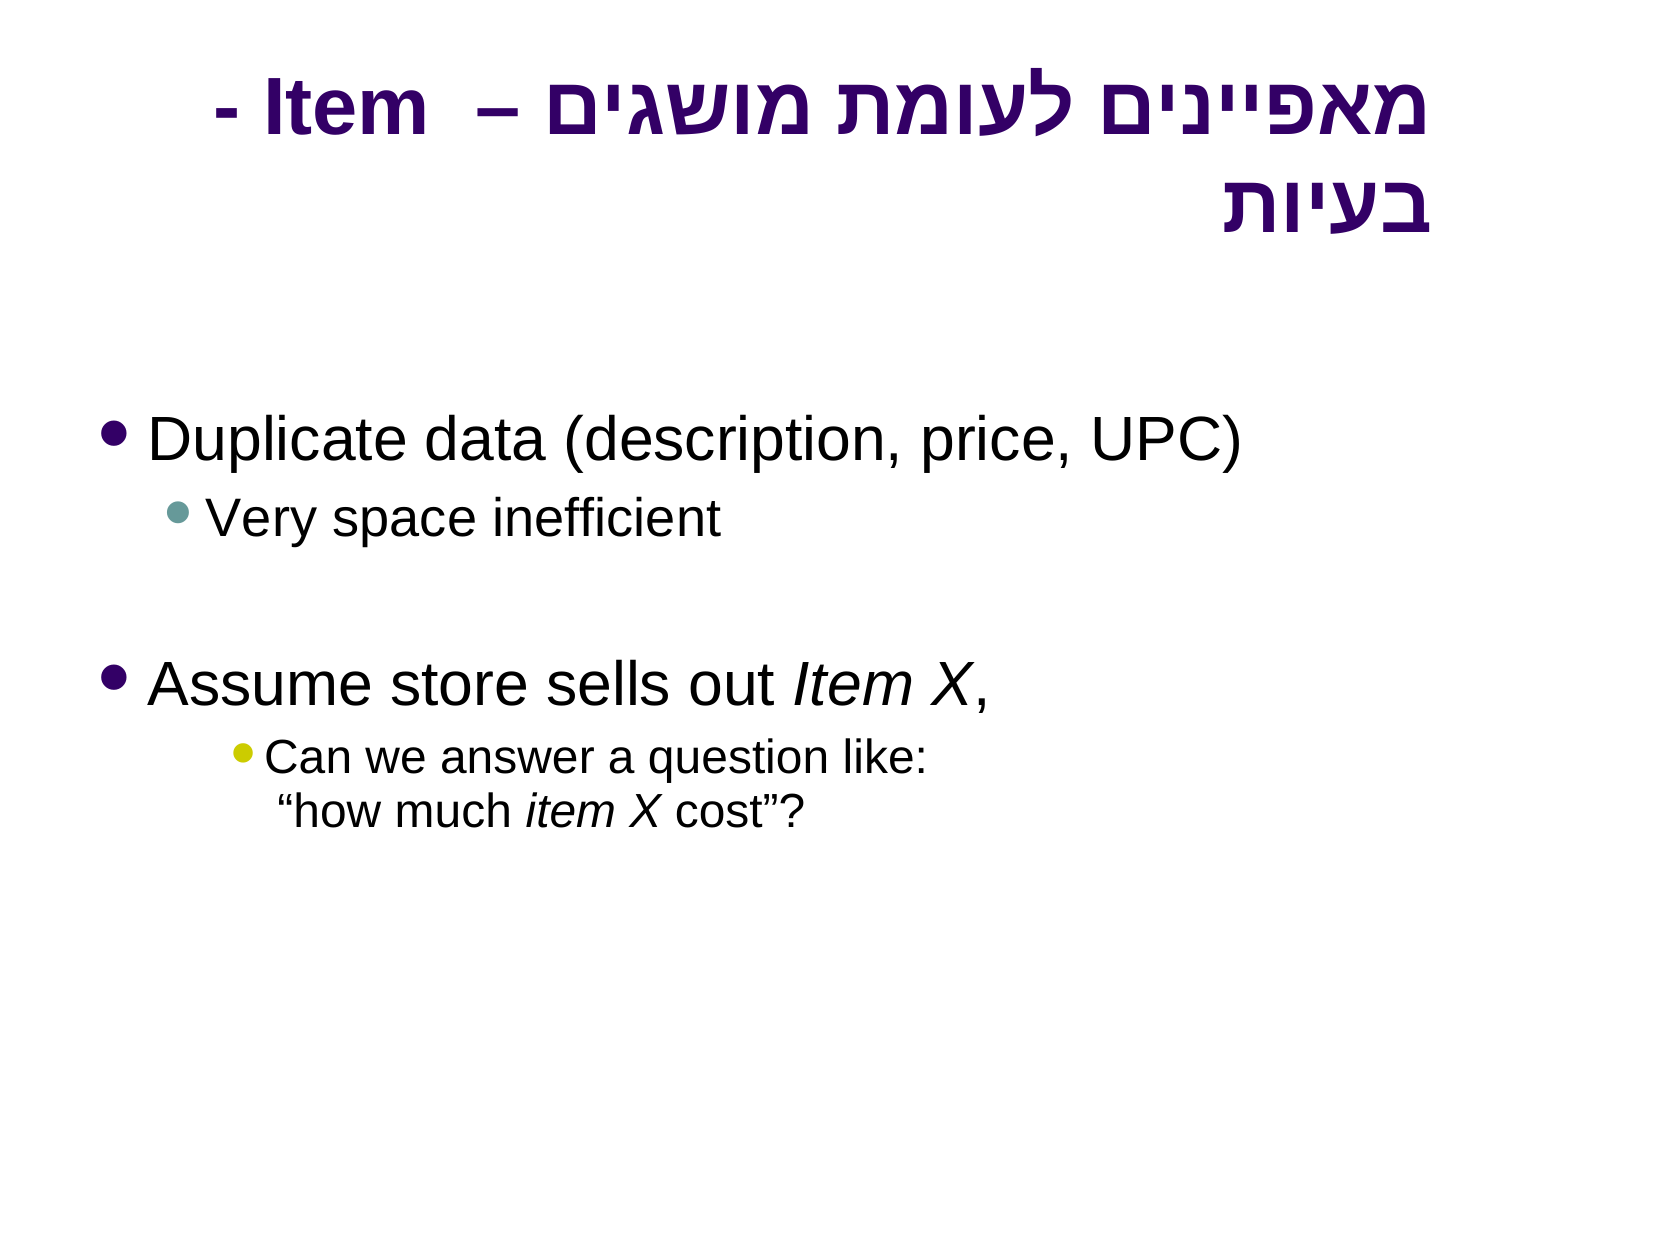

מאפיינים לעומת מושגים – Item - בעיות
# Duplicate data (description, price, UPC)
Very space inefficient
Assume store sells out Item X,
Can we answer a question like:
 “how much item X cost”?